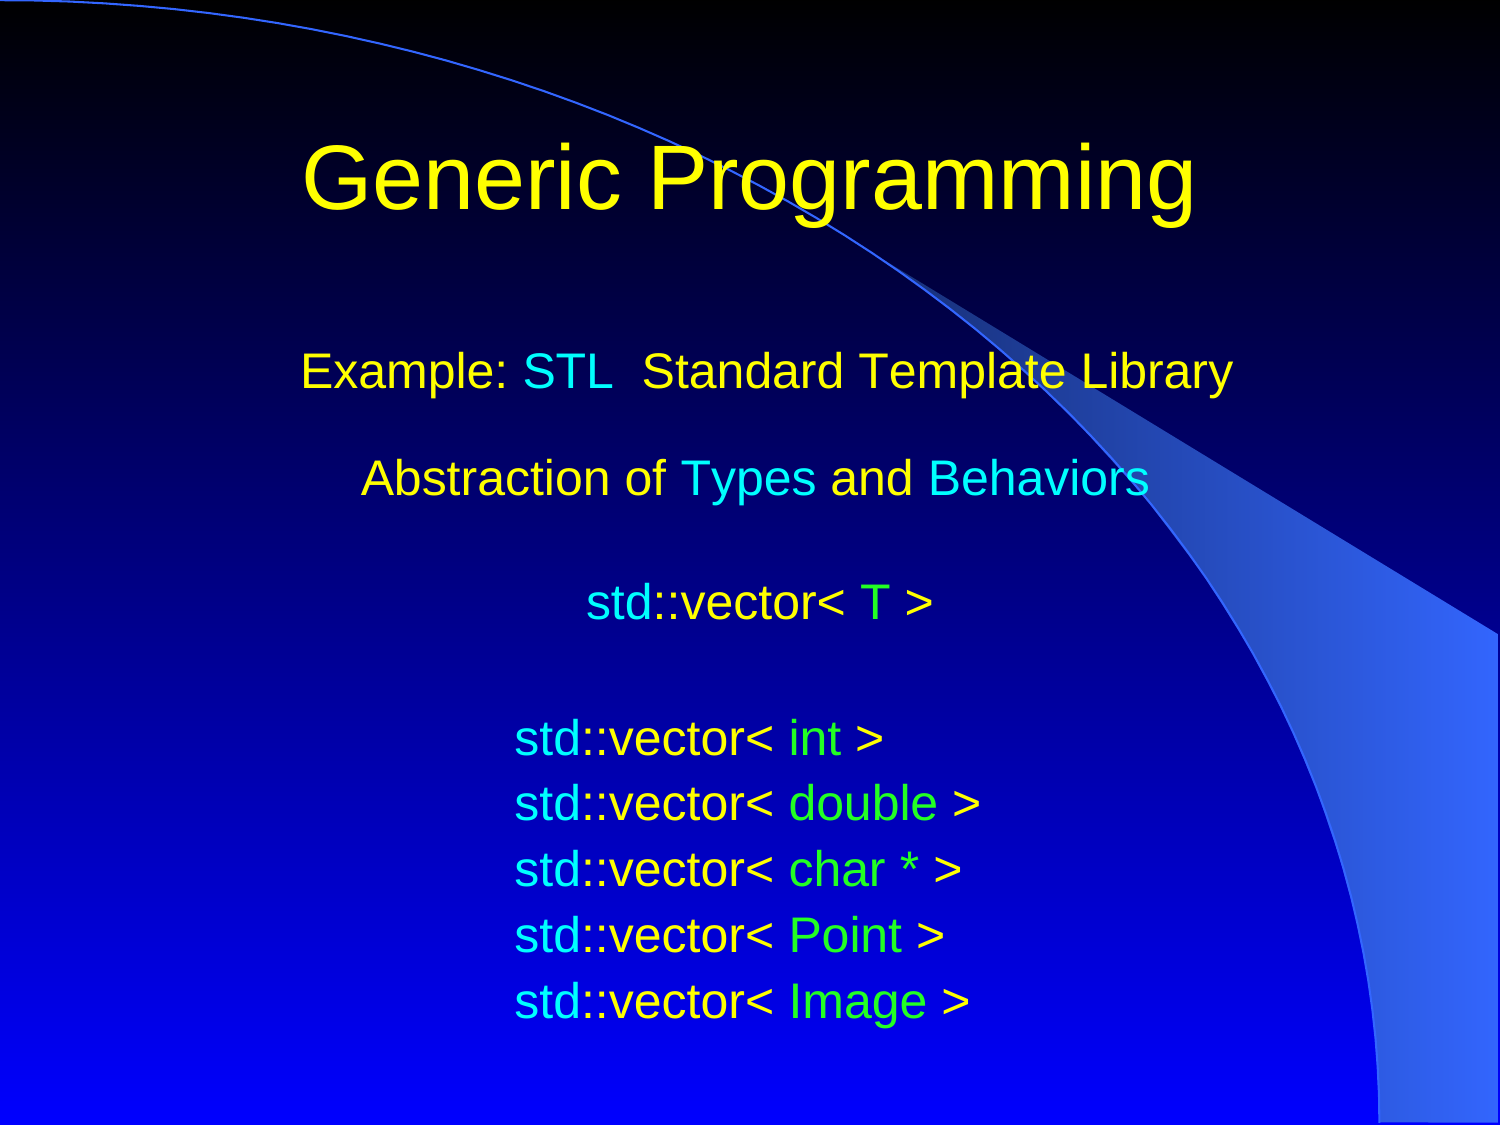

# Generic Programming
Example: STL Standard Template Library
Abstraction of Types and Behaviors
std::vector< T >
std::vector< int >
std::vector< double >
std::vector< char * >
std::vector< Point >
std::vector< Image >